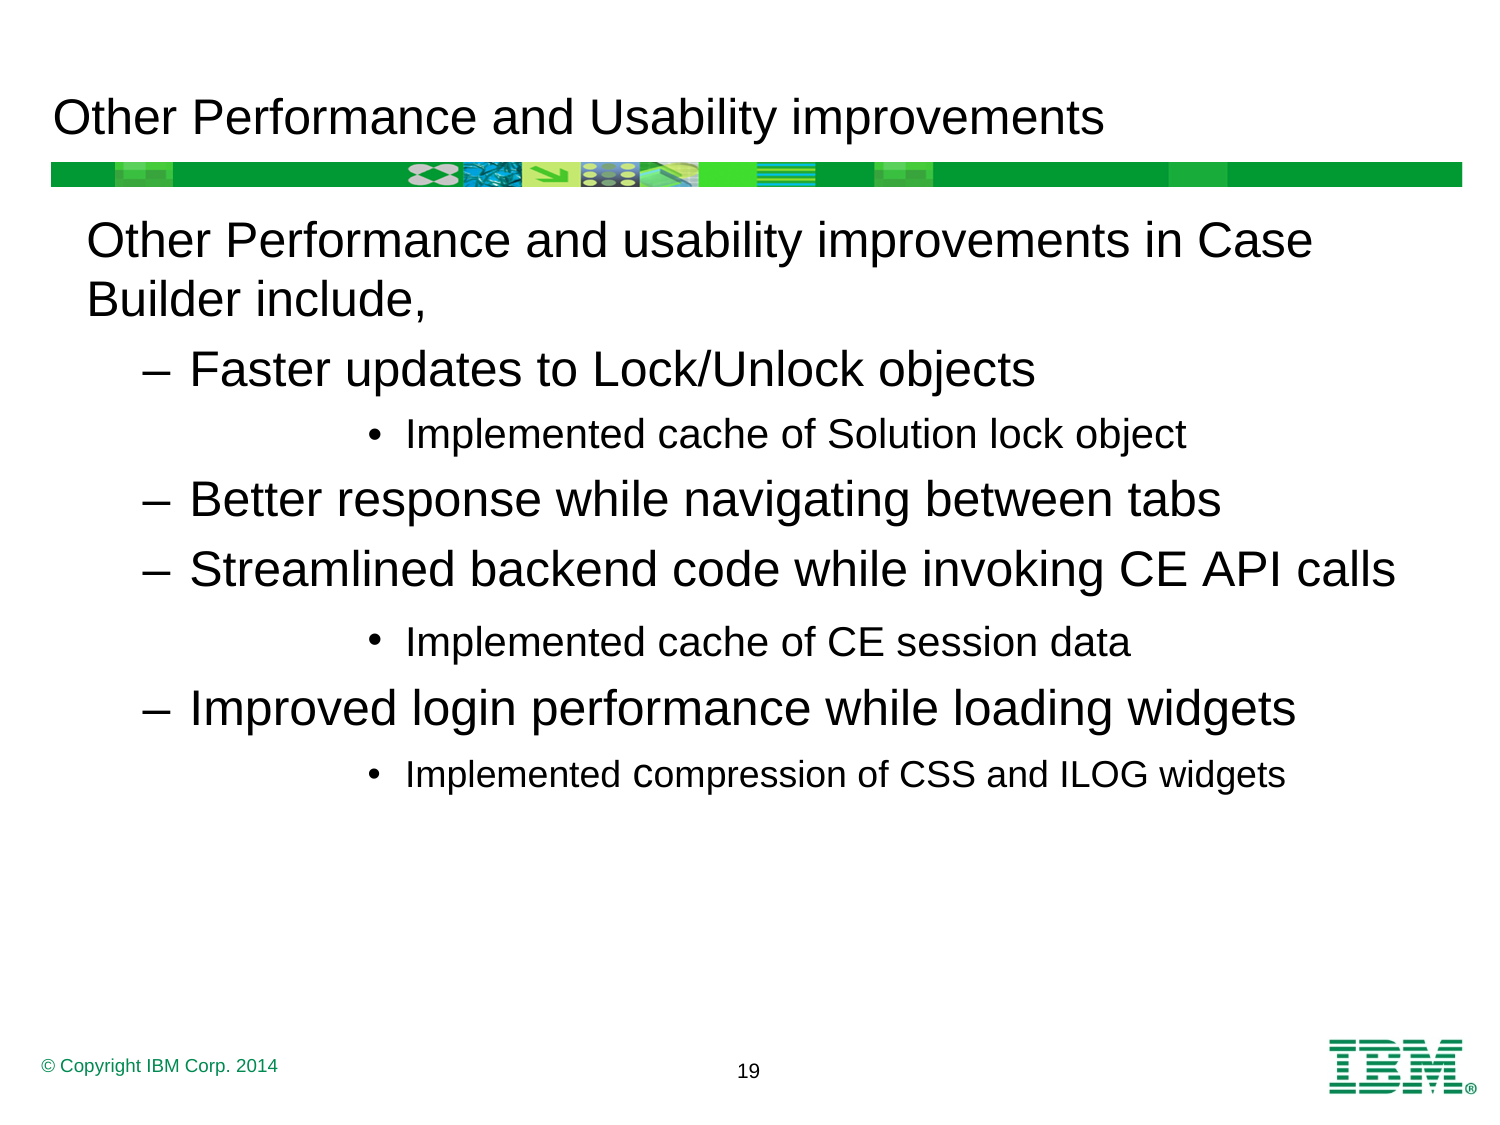

# Other Performance and Usability improvements
Other Performance and usability improvements in Case Builder include,
Faster updates to Lock/Unlock objects
Implemented cache of Solution lock object
Better response while navigating between tabs
Streamlined backend code while invoking CE API calls
Implemented cache of CE session data
Improved login performance while loading widgets
Implemented compression of CSS and ILOG widgets
19